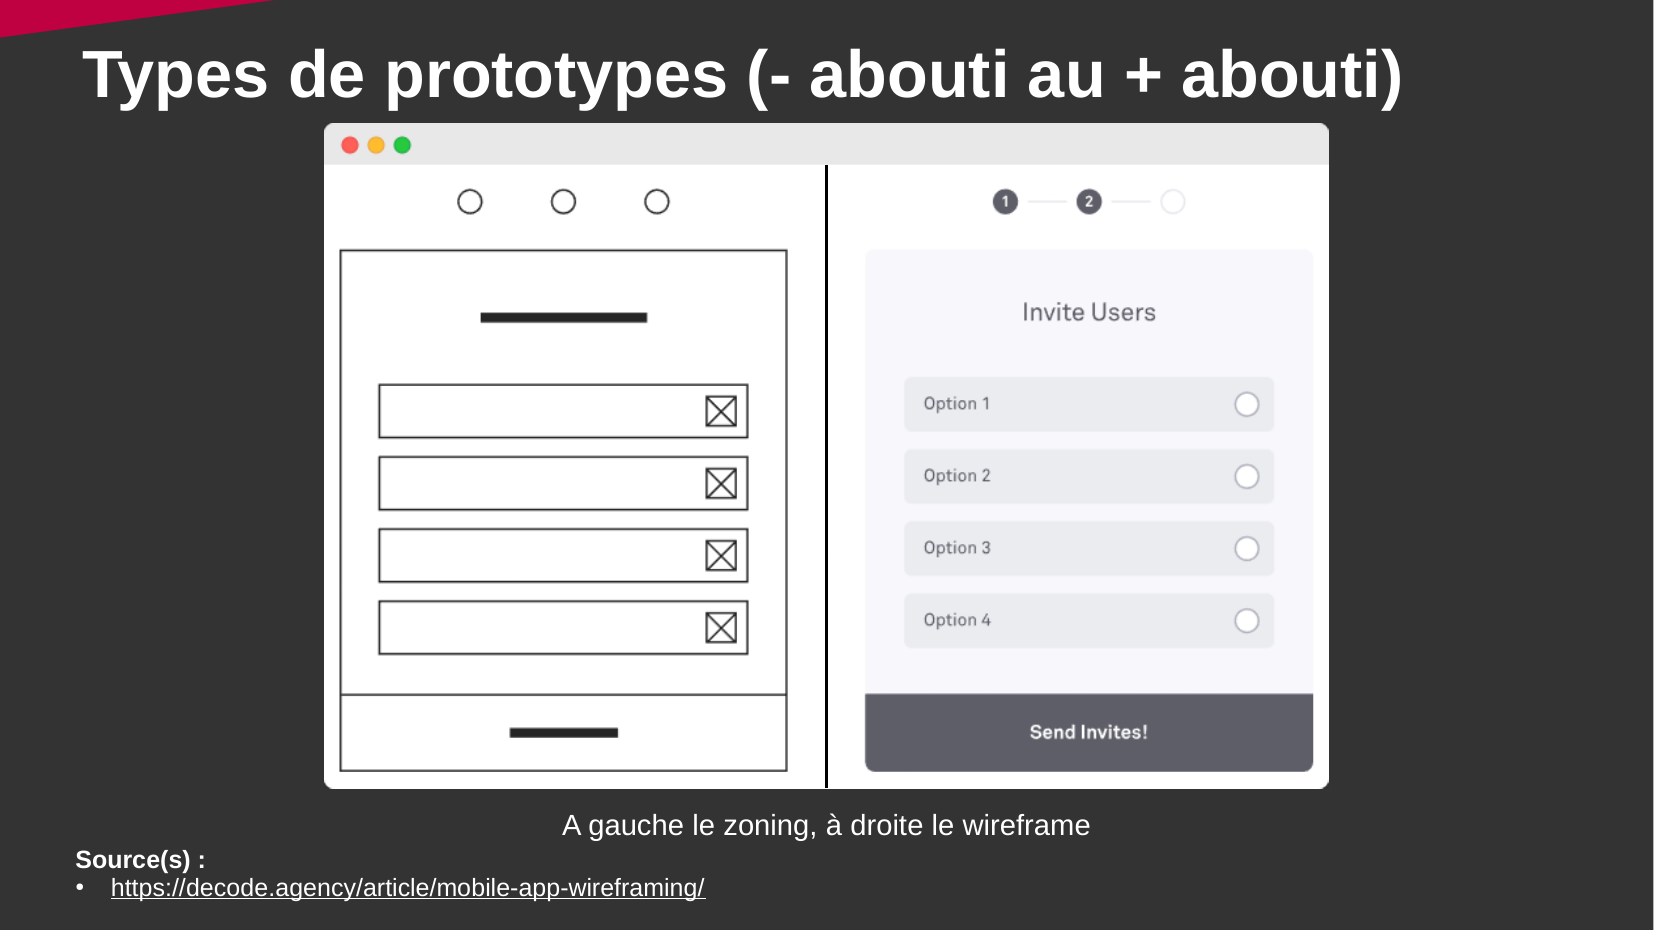

# Types de prototypes (- abouti au + abouti)
A gauche le zoning, à droite le wireframe
Source(s) :
https://decode.agency/article/mobile-app-wireframing/